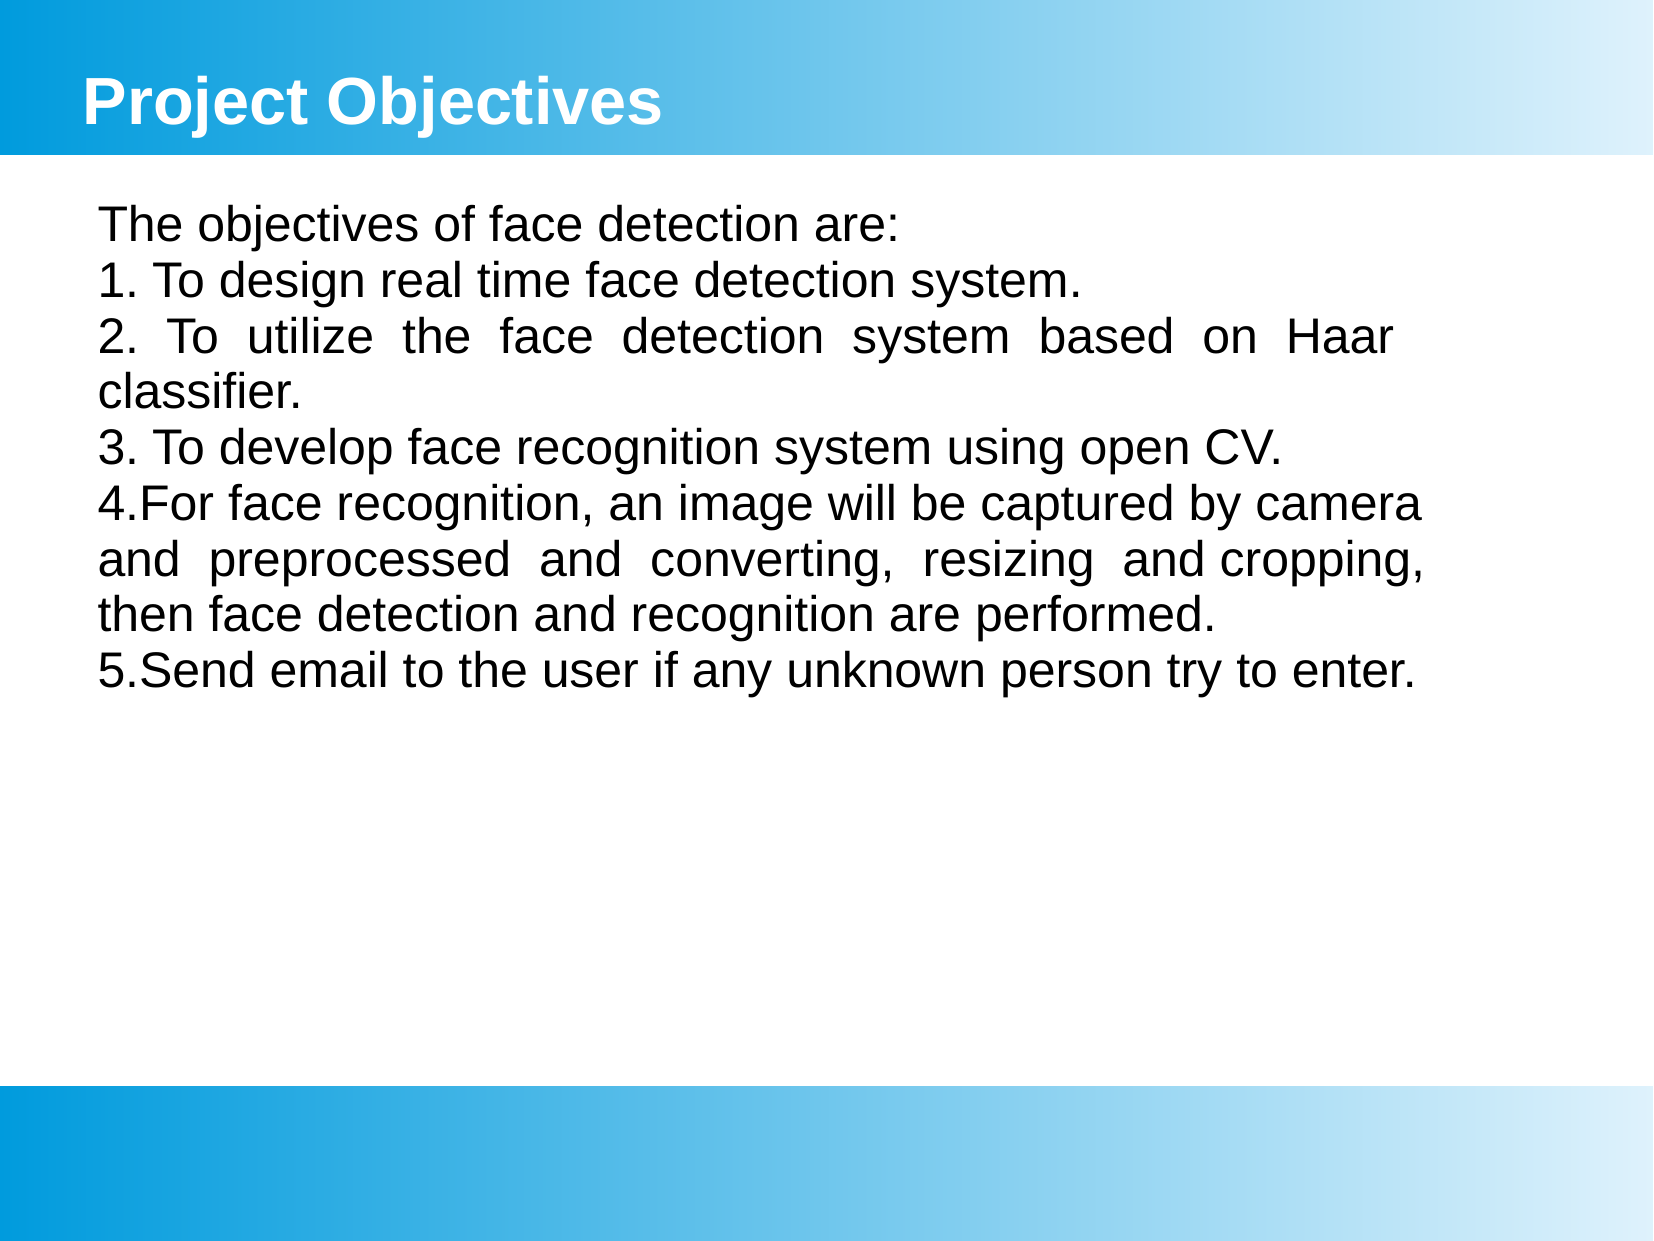

# Project Objectives
The objectives of face detection are:
1. To design real time face detection system.
2. To utilize the face detection system based on Haar classifier.
3. To develop face recognition system using open CV.
4.For face recognition, an image will be captured by camera and preprocessed and converting, resizing and cropping, then face detection and recognition are performed.
5.Send email to the user if any unknown person try to enter.